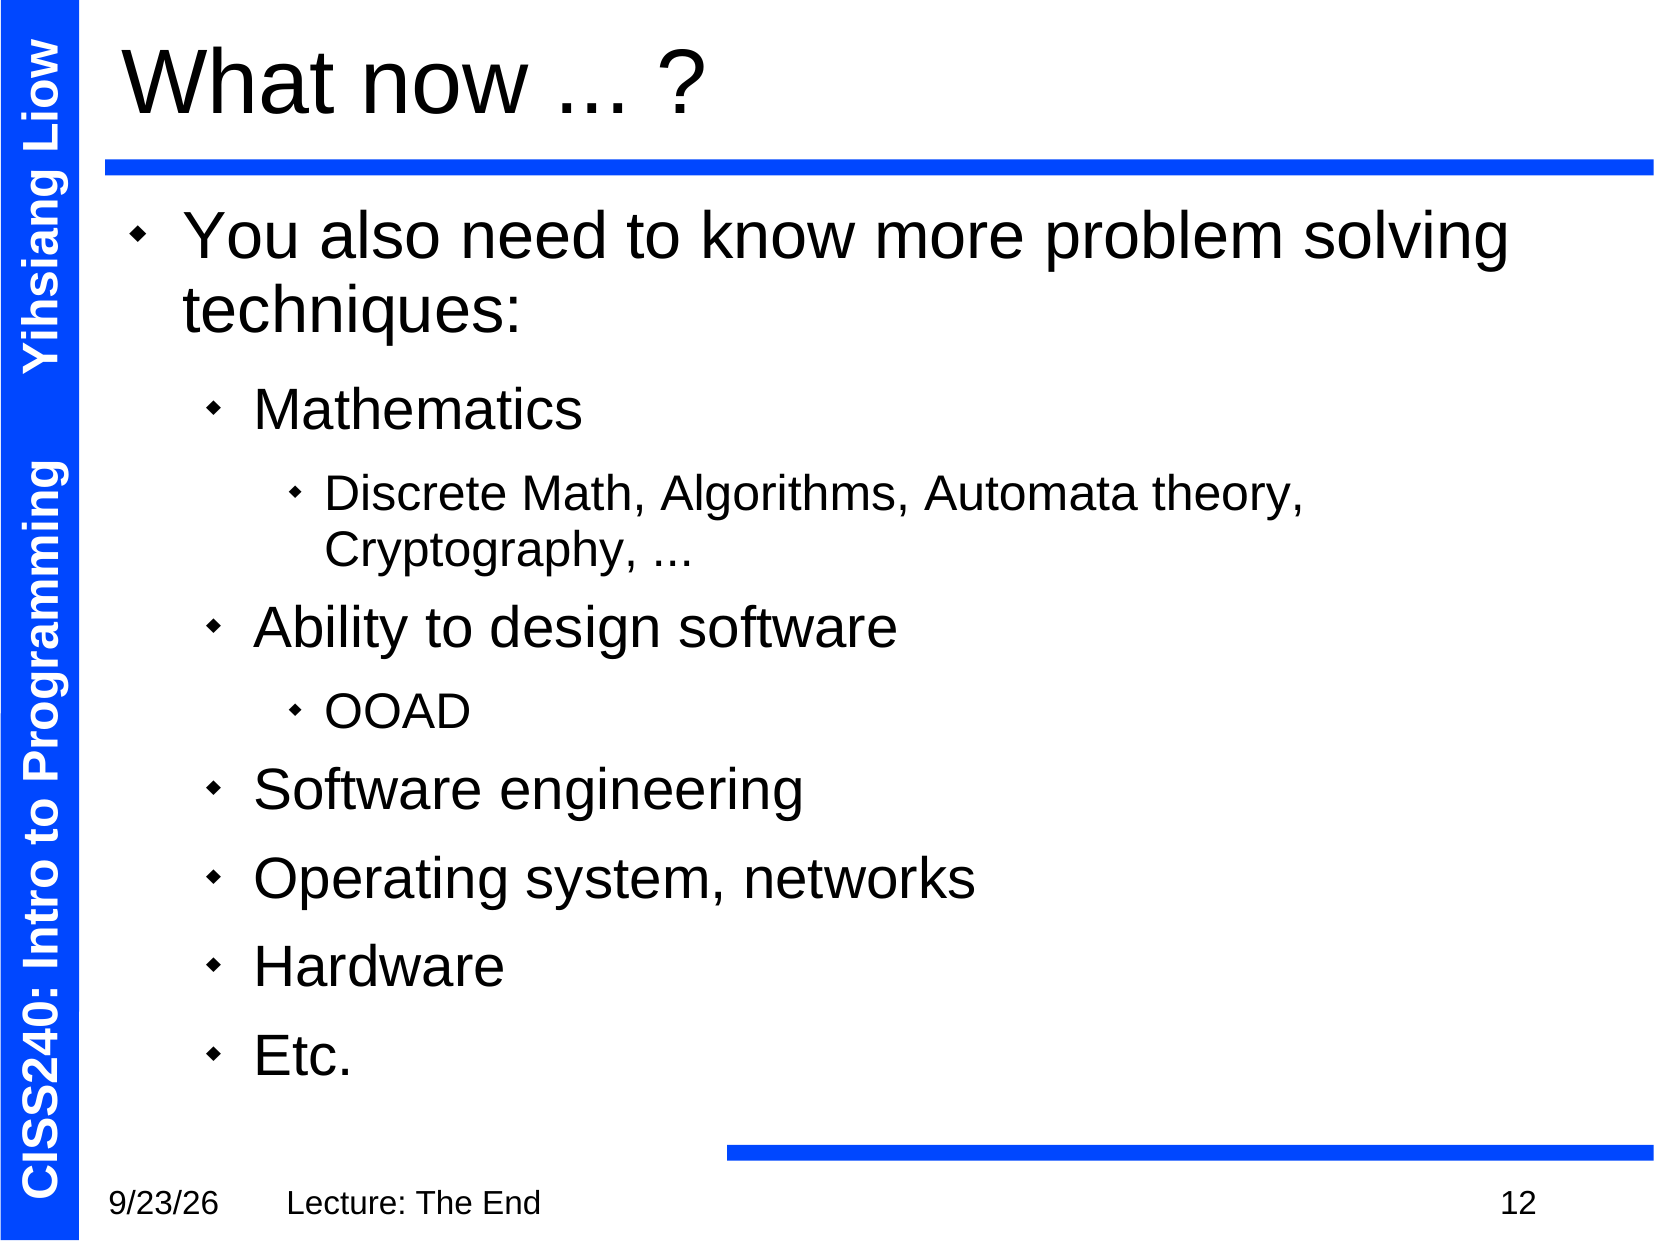

# What now ... ?
You also need to know more problem solving techniques:
Mathematics
Discrete Math, Algorithms, Automata theory, Cryptography, ...
Ability to design software
OOAD
Software engineering
Operating system, networks
Hardware
Etc.